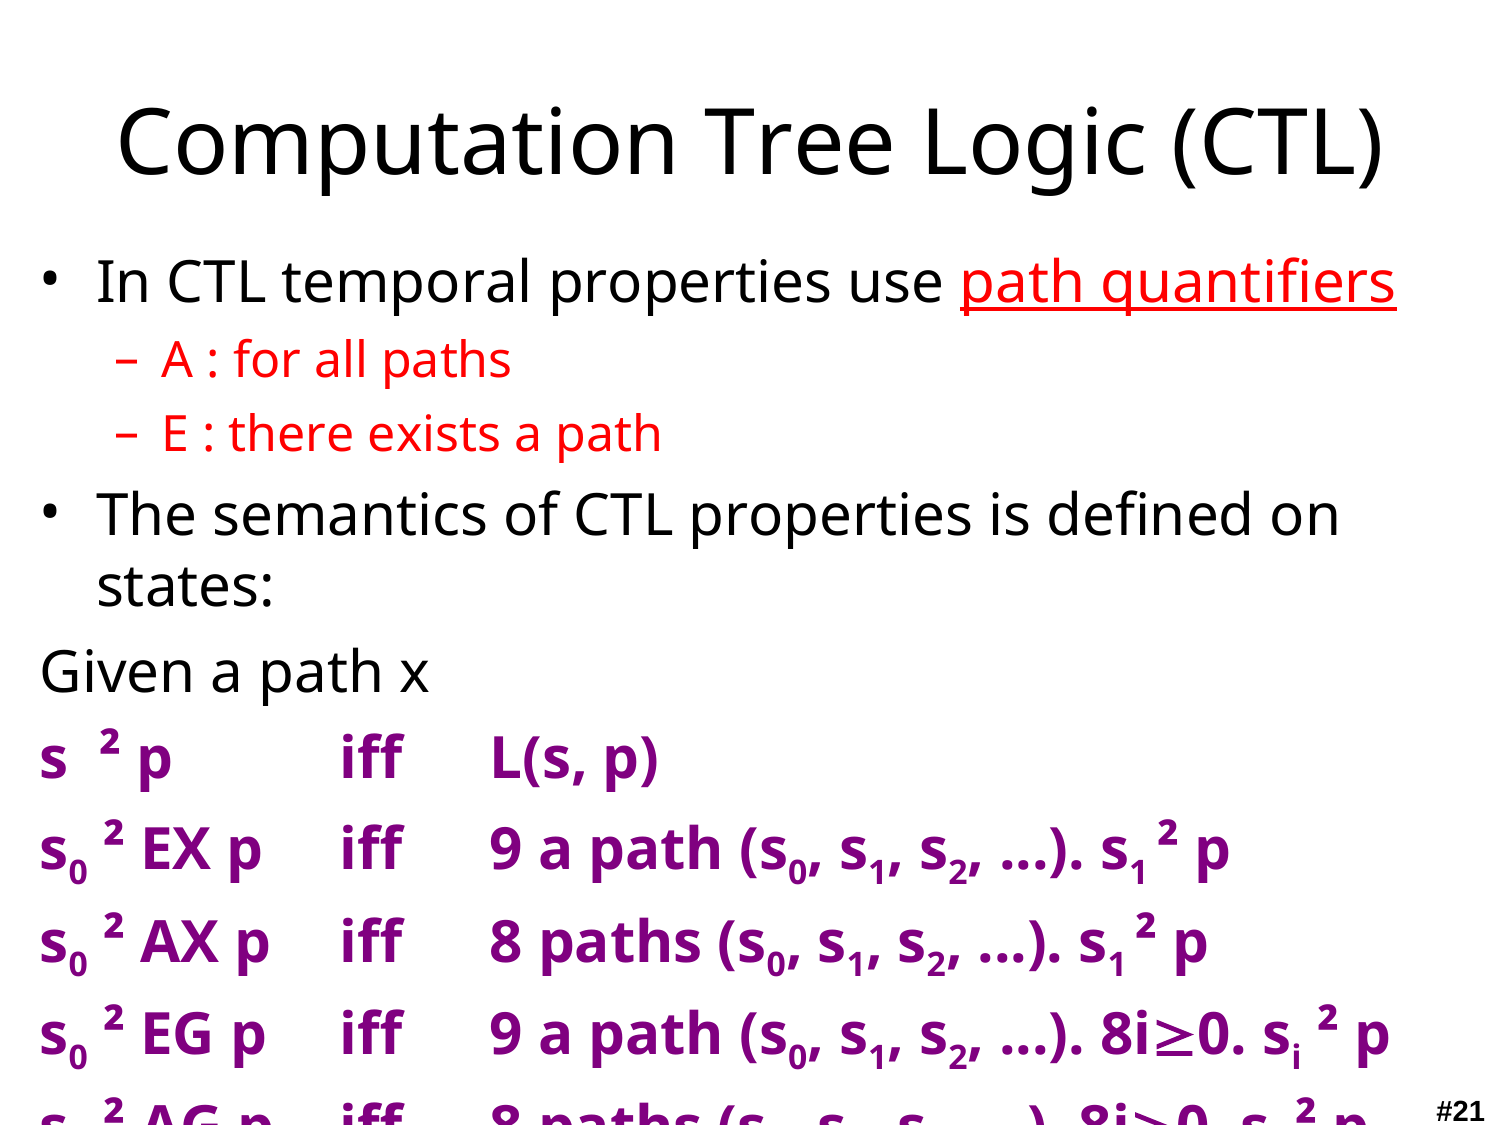

# Computation Tree Logic (CTL)
In CTL temporal properties use path quantifiers
A : for all paths
E : there exists a path
The semantics of CTL properties is defined on states:
Given a path x
s ² p 	iff 	L(s, p)
s0 ² EX p 	iff	9 a path (s0, s1, s2, ...). s1 ² p
s0 ² AX p 	iff	8 paths (s0, s1, s2, ...). s1 ² p
s0 ² EG p 	iff	9 a path (s0, s1, s2, ...). 8i0. si ² p
s0 ² AG p 	iff	8 paths (s0, s1, s2, ...). 8i0. si ² p
21